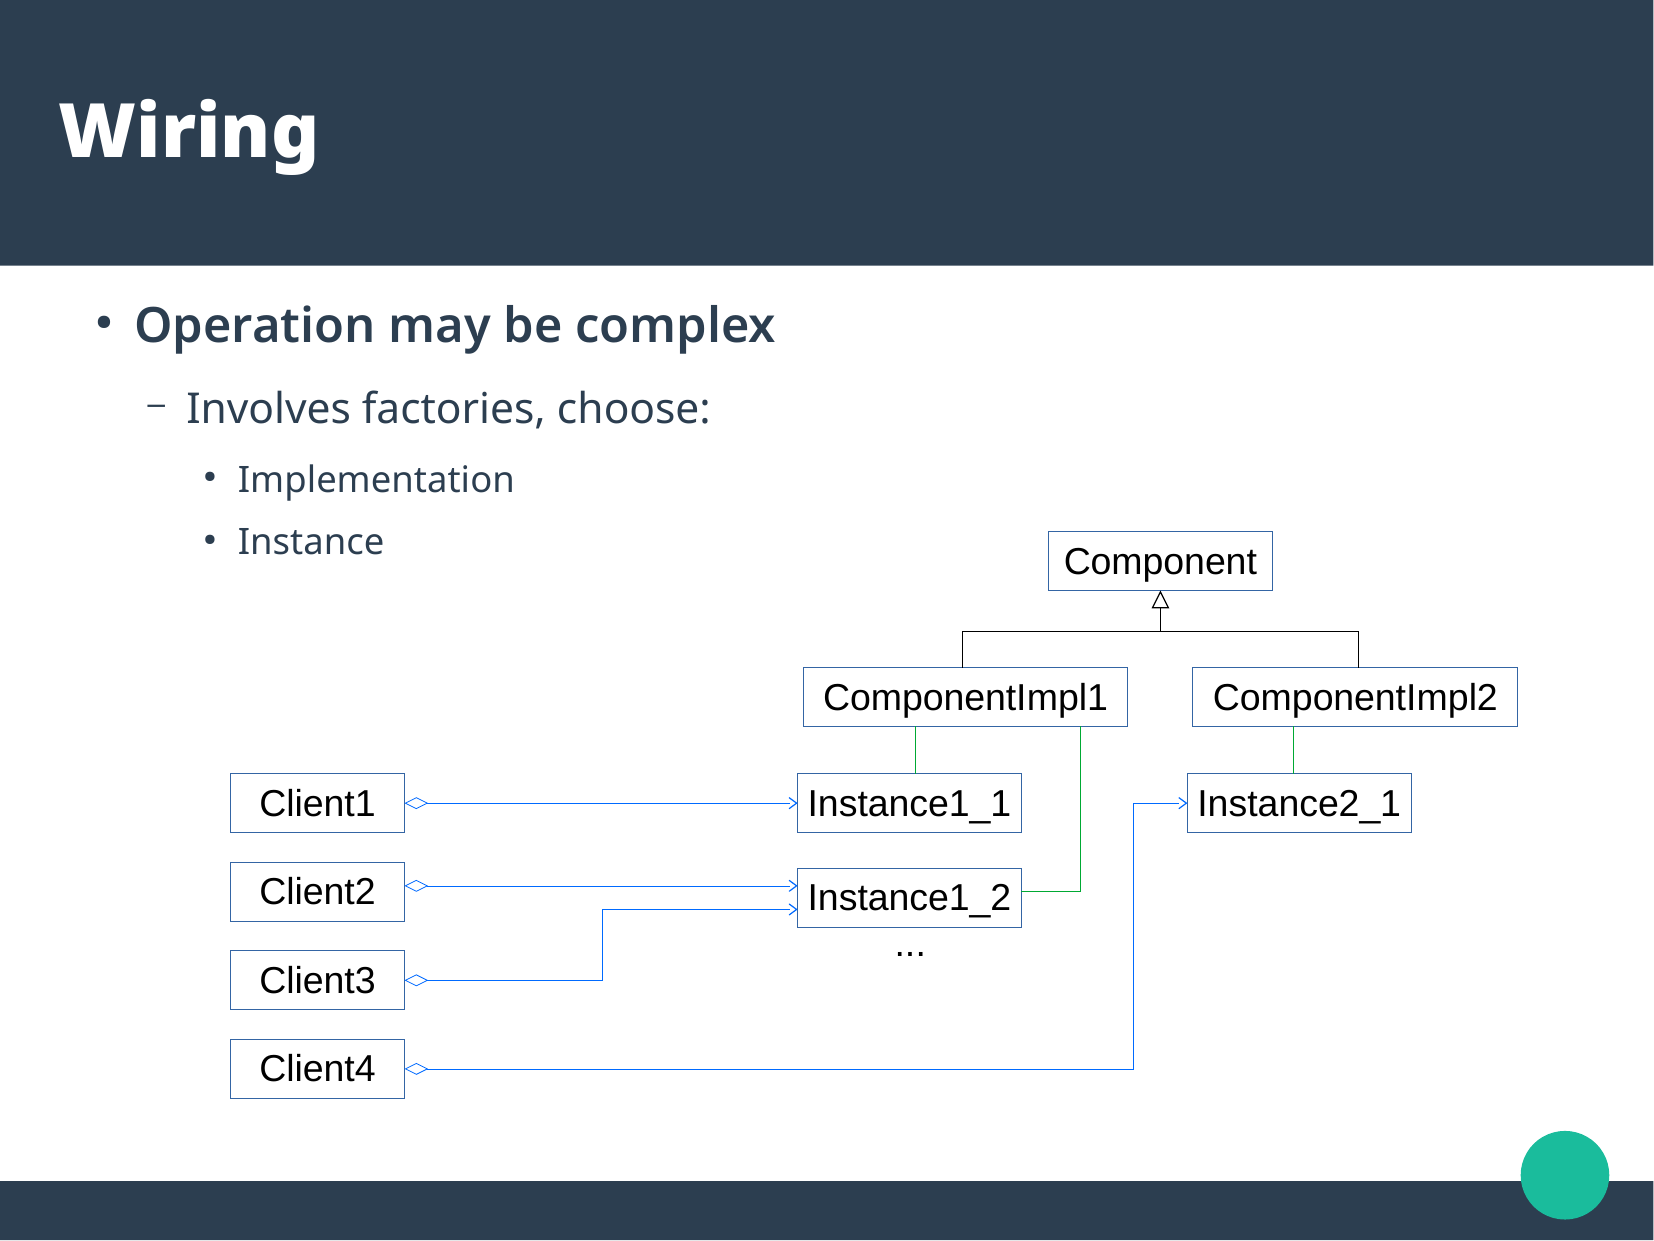

# Wiring
Operation may be complex
Involves factories, choose:
Implementation
Instance
Component
ComponentImpl1
ComponentImpl2
Client1
Instance1_1
Instance2_1
Client2
Instance1_2
...
Client3
Client4